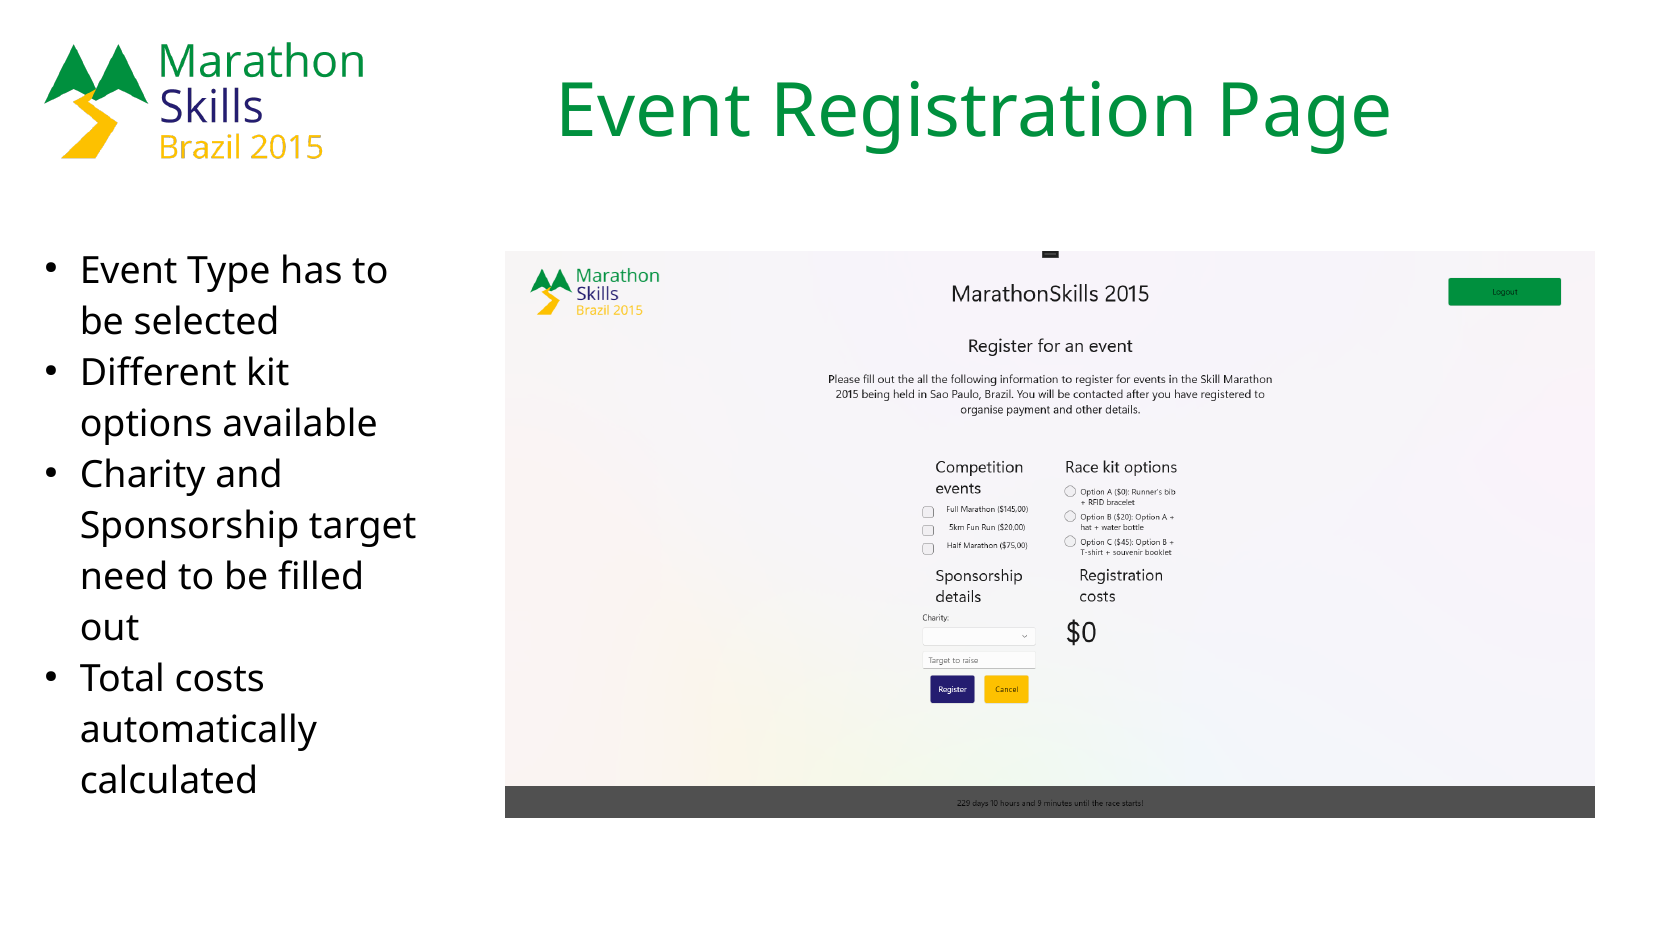

# Event Registration Page
Event Type has to be selected
Different kit options available
Charity and Sponsorship target need to be filled out
Total costs automatically calculated